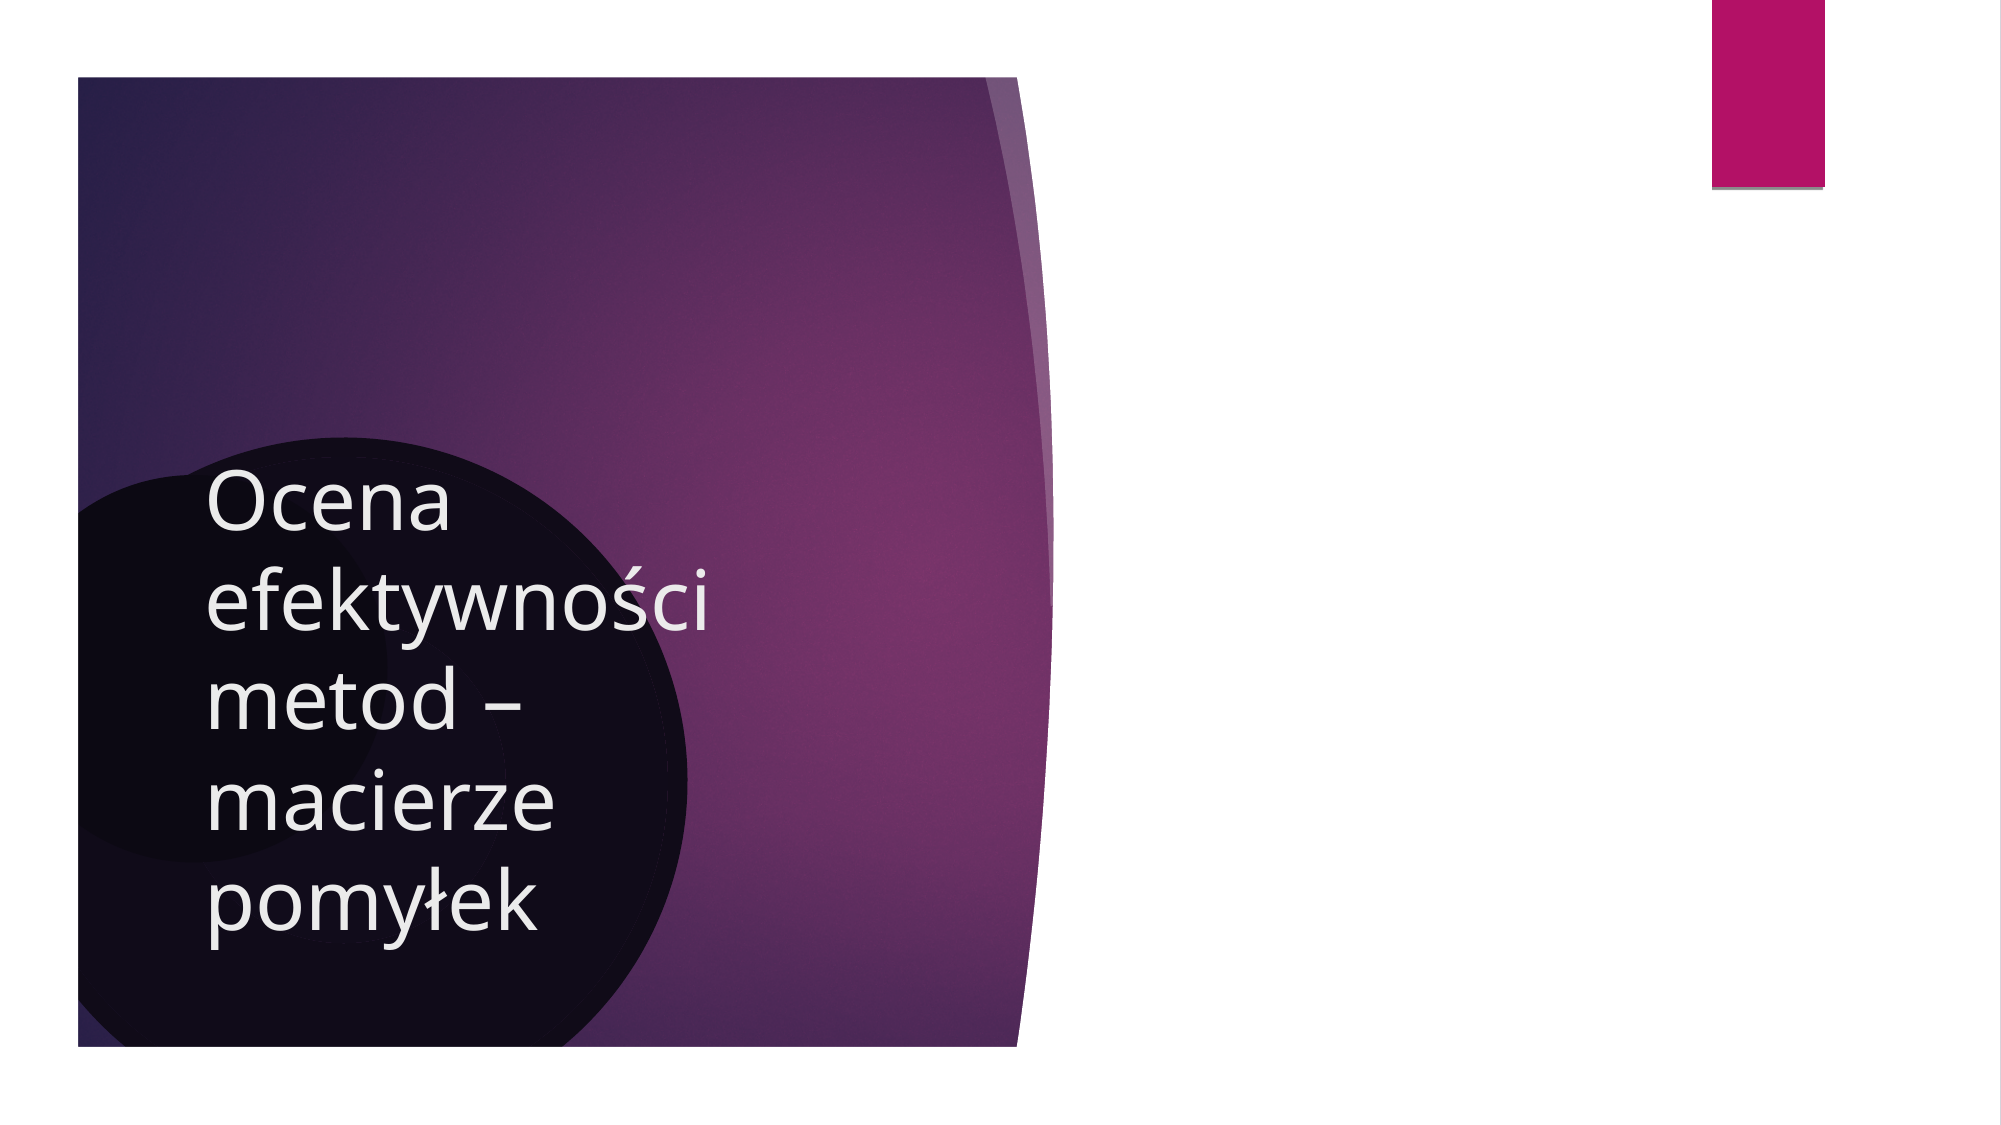

# Ocena efektywności metod – macierze pomyłek